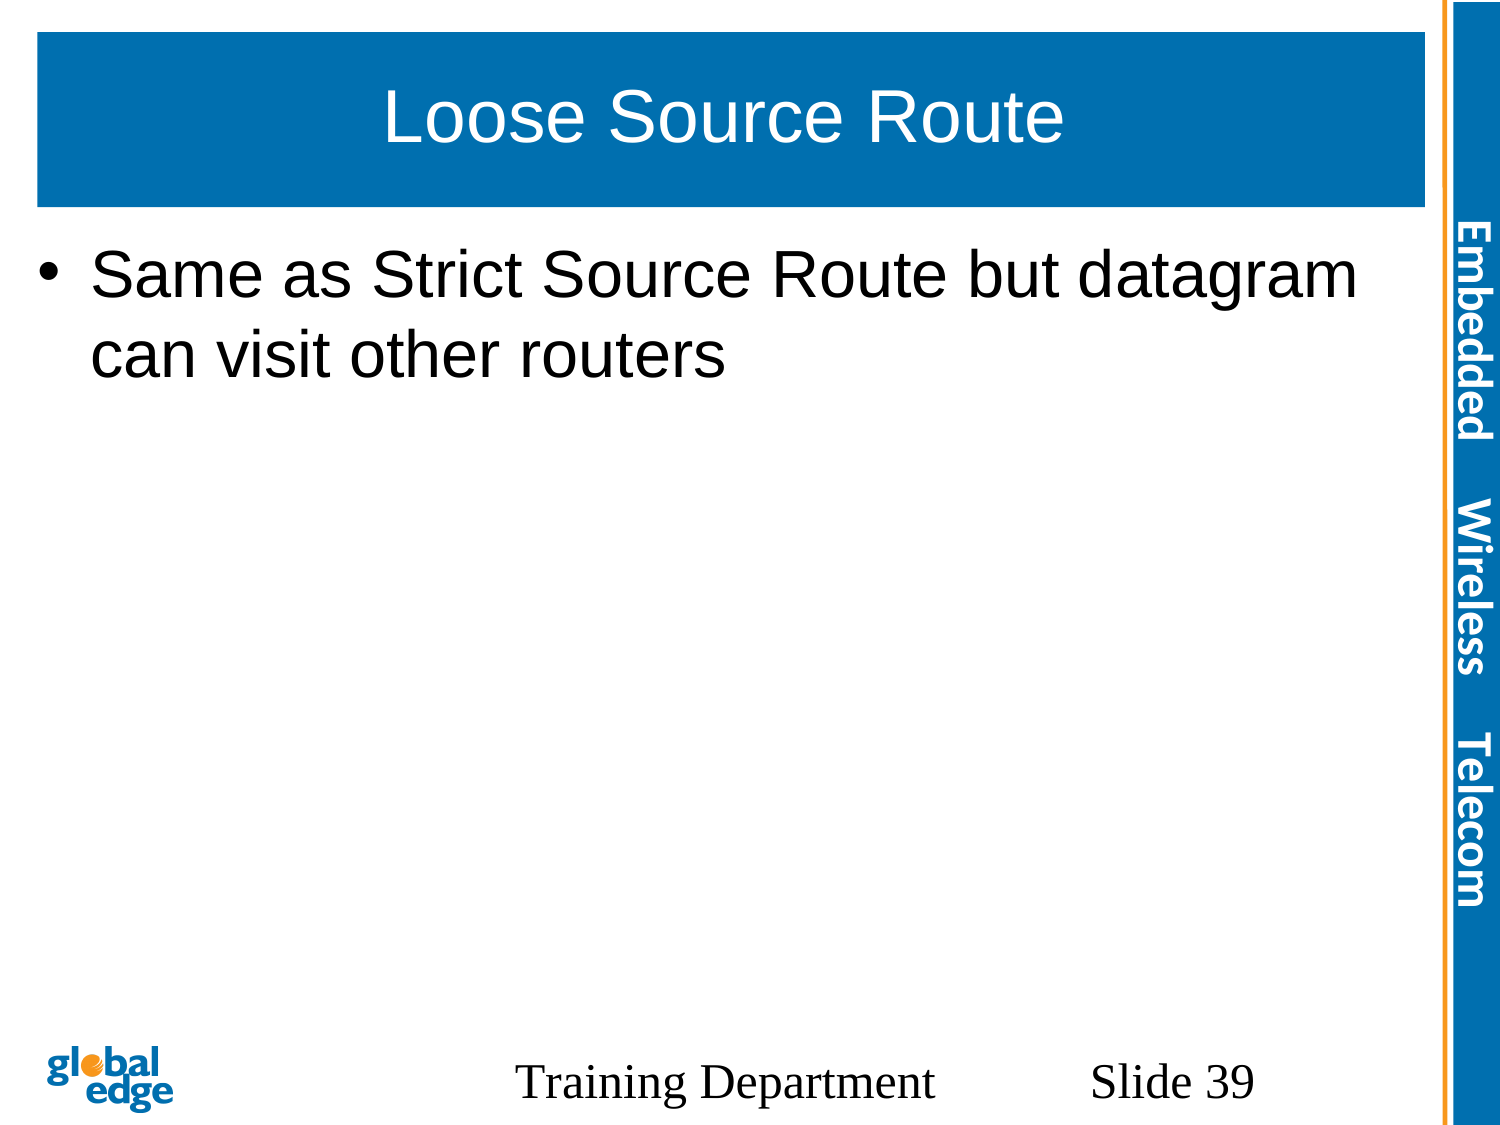

# Loose Source Route
Same as Strict Source Route but datagram can visit other routers
39